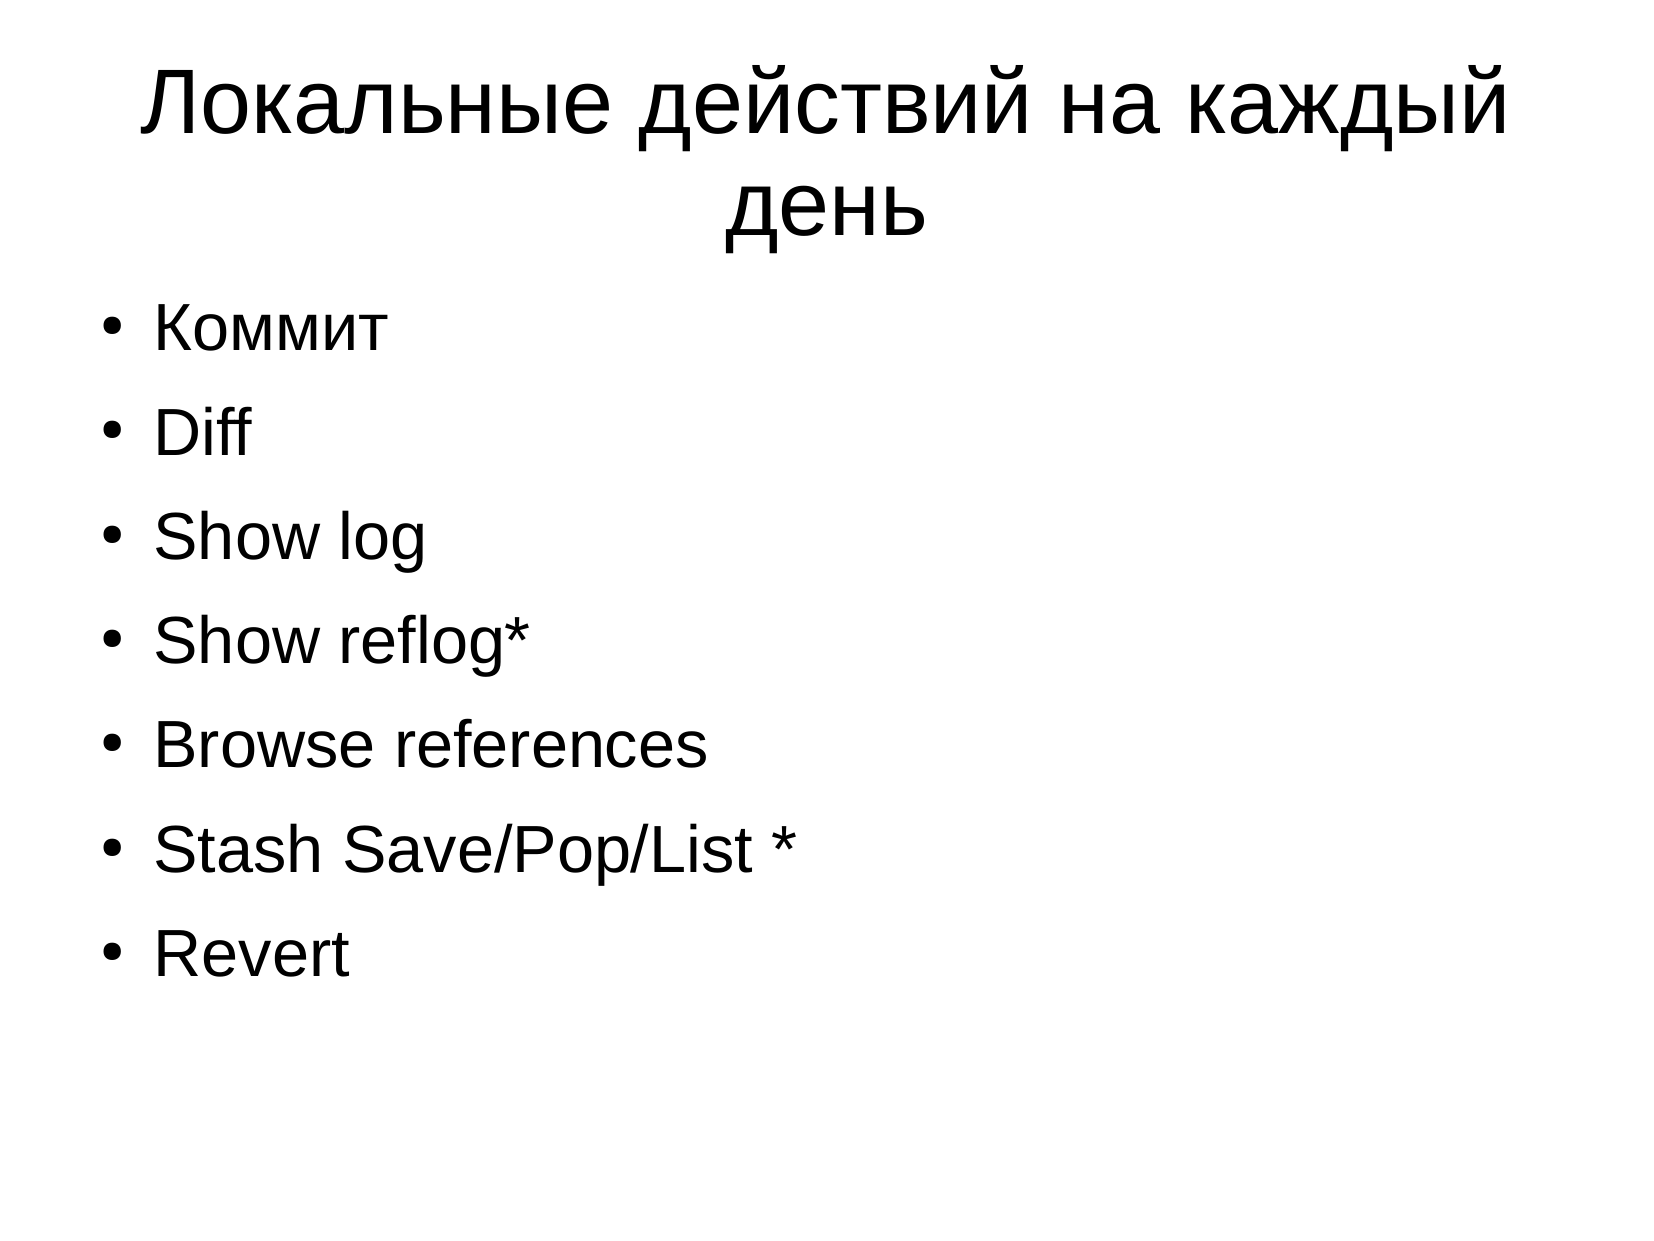

# Локальные действий на каждый день
Коммит
Diff
Show log
Show reflog*
Browse references
Stash Save/Pop/List *
Revert